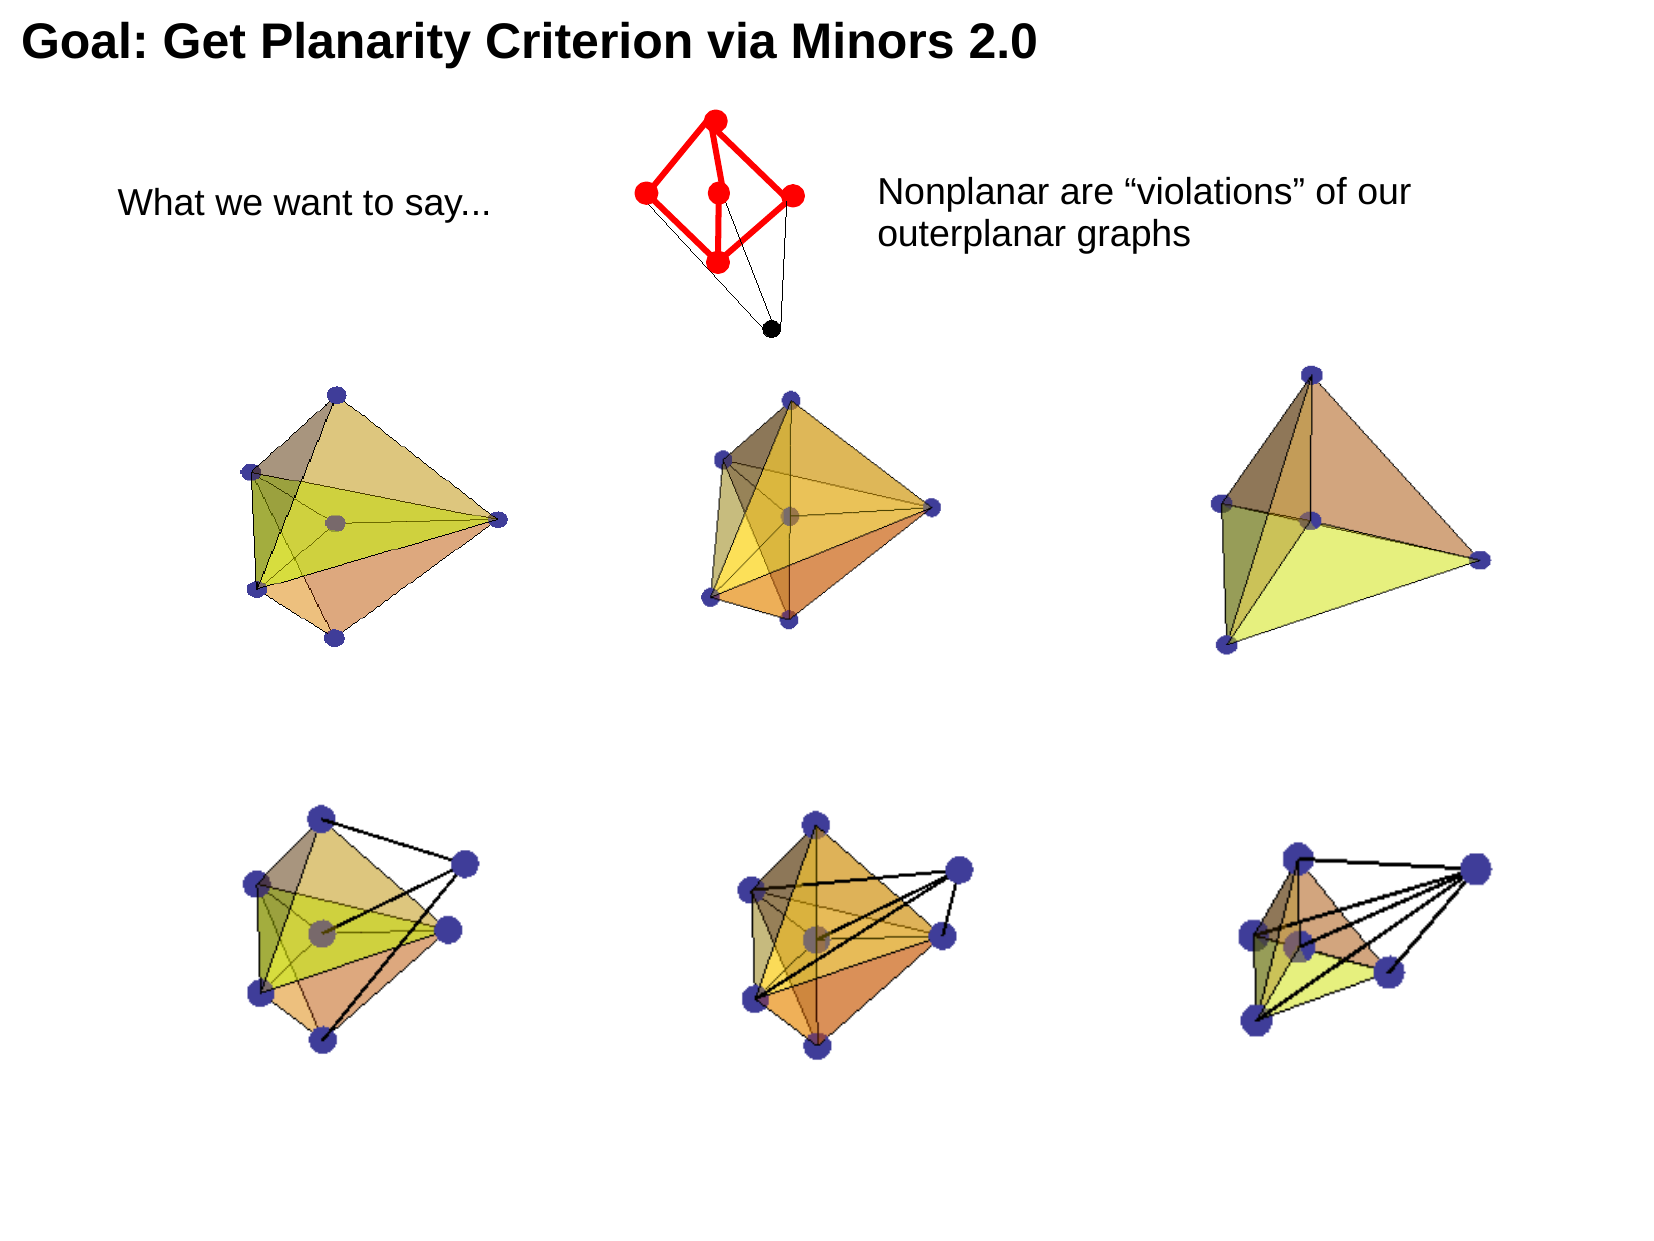

Goal: Get Planarity Criterion via Minors 2.0
Nonplanar are “violations” of our
outerplanar graphs
What we want to say...